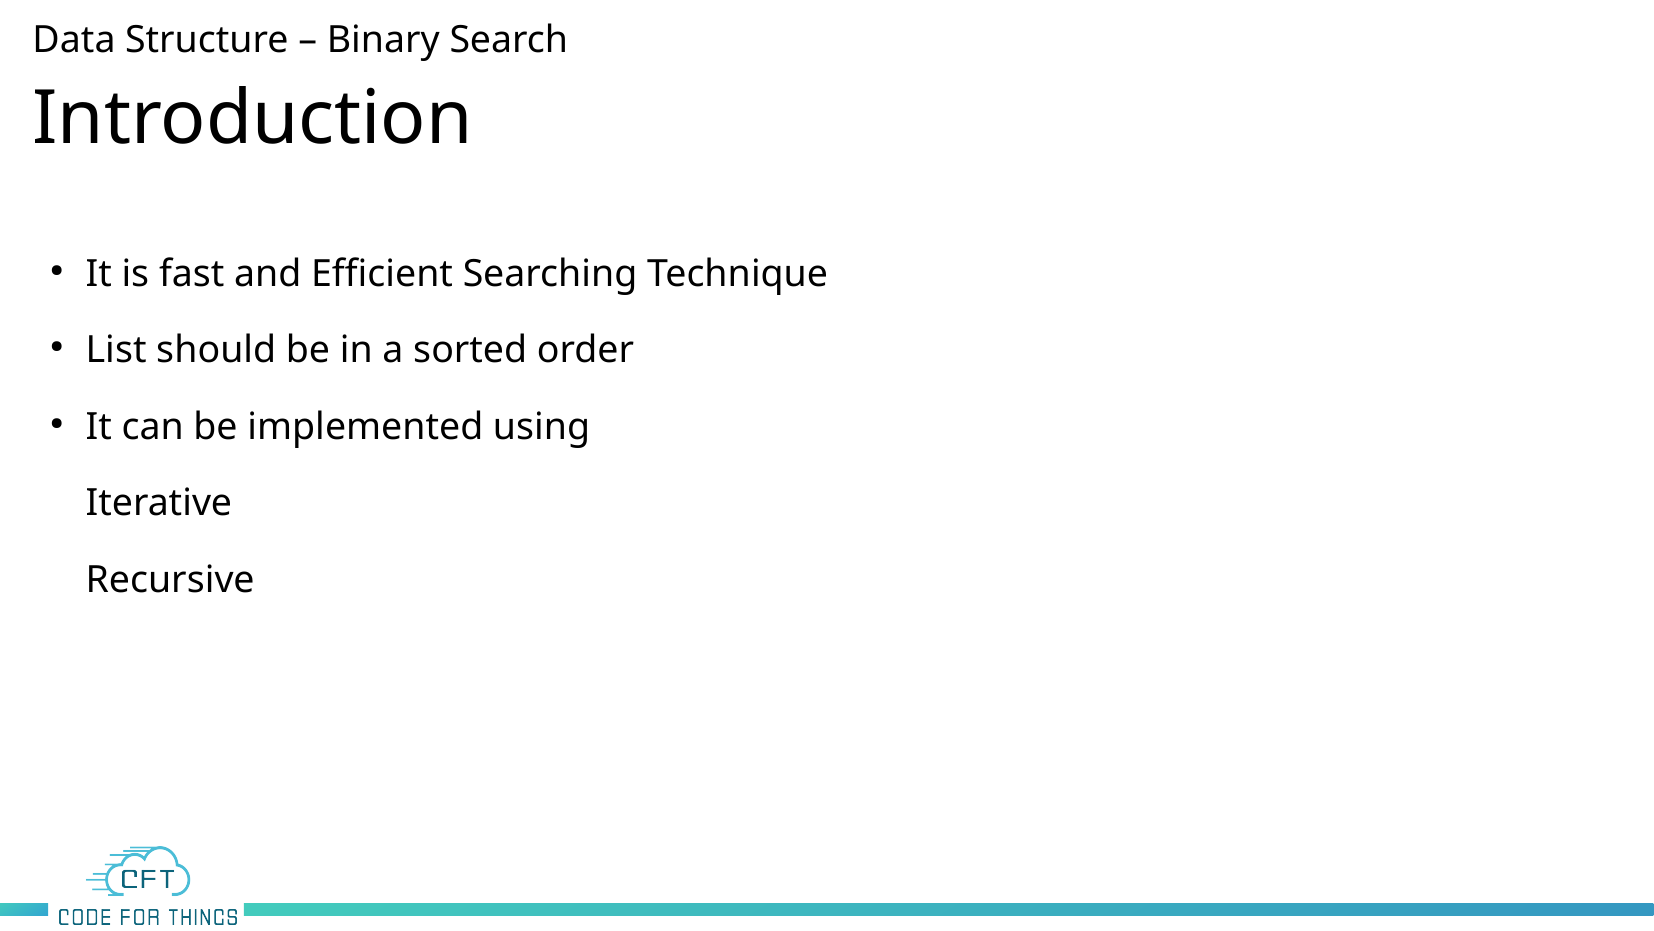

# Data Structure – Binary Search Introduction
It is fast and Efficient Searching Technique
List should be in a sorted order
It can be implemented using
Iterative
Recursive